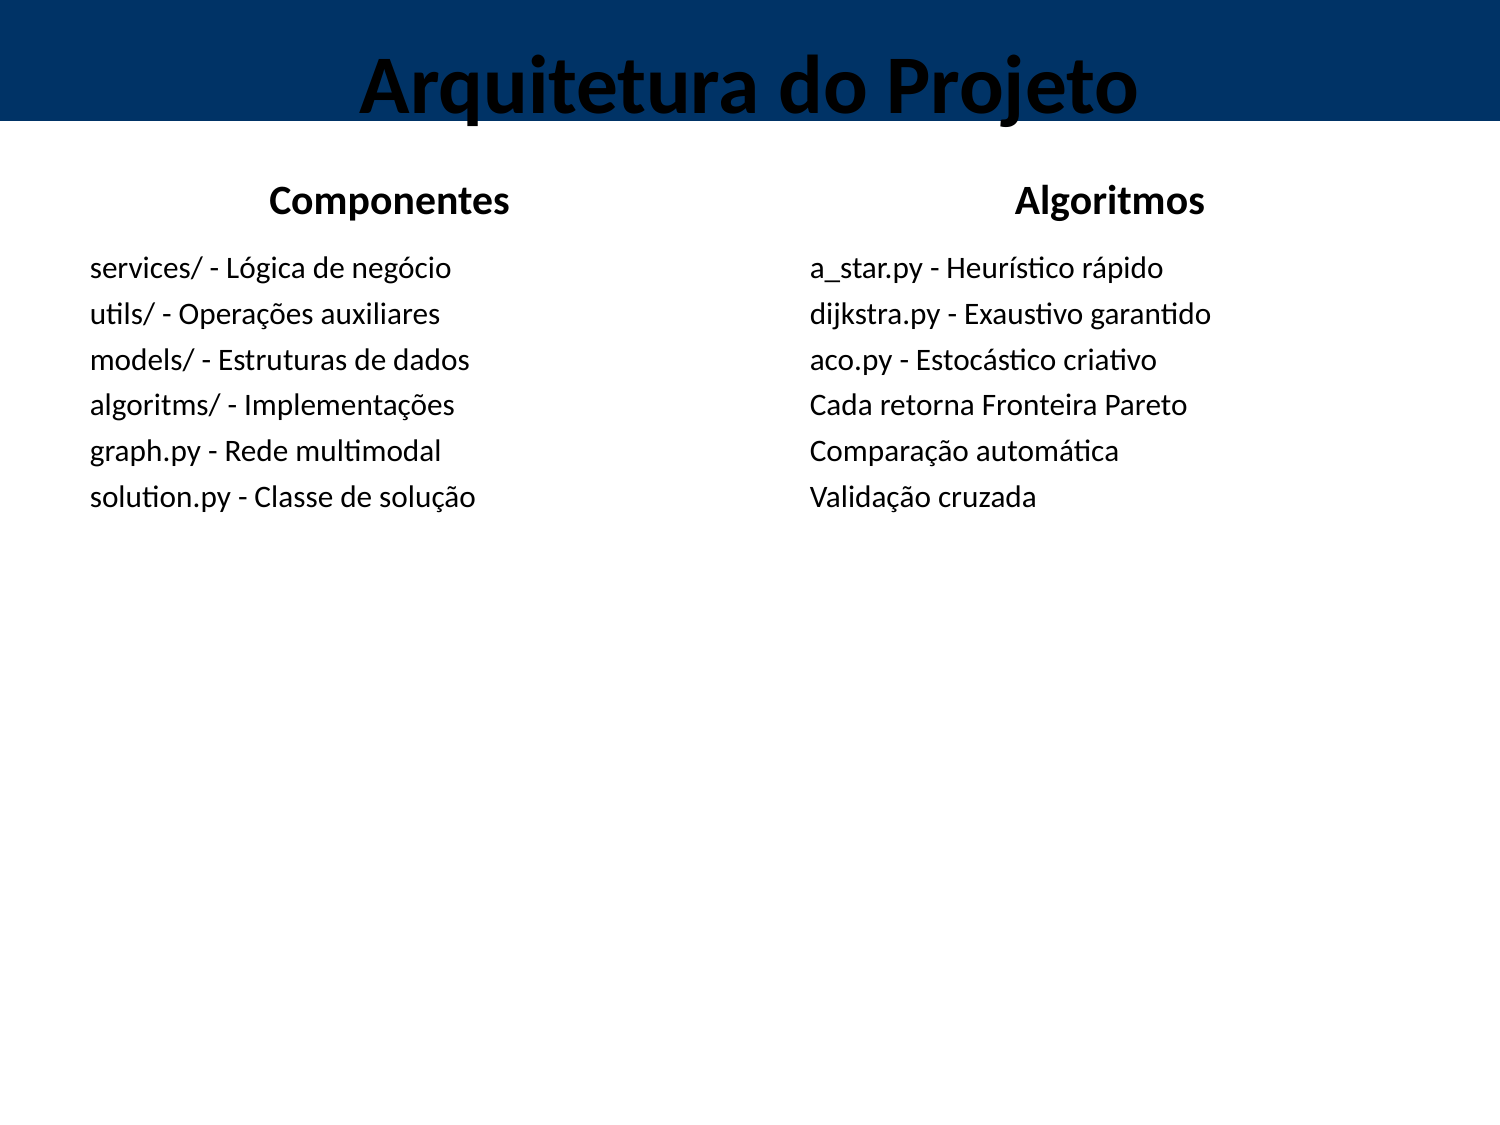

Arquitetura do Projeto
Componentes
Algoritmos
services/ - Lógica de negócio
utils/ - Operações auxiliares
models/ - Estruturas de dados
algoritms/ - Implementações
graph.py - Rede multimodal
solution.py - Classe de solução
a_star.py - Heurístico rápido
dijkstra.py - Exaustivo garantido
aco.py - Estocástico criativo
Cada retorna Fronteira Pareto
Comparação automática
Validação cruzada